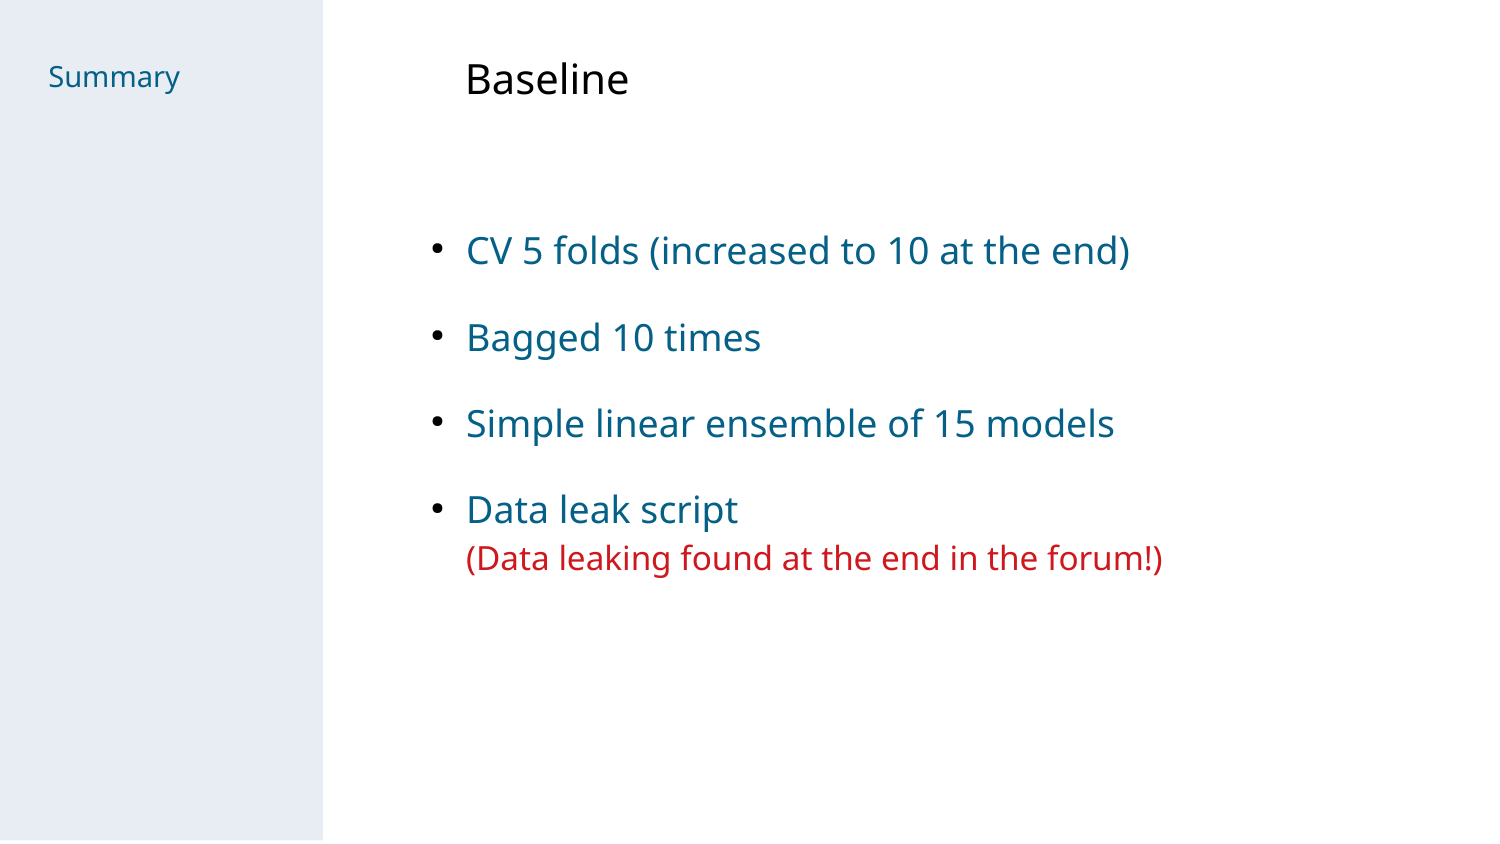

Baseline
Summary
CV 5 folds (increased to 10 at the end)
Bagged 10 times
Simple linear ensemble of 15 models
Data leak script
(Data leaking found at the end in the forum!)